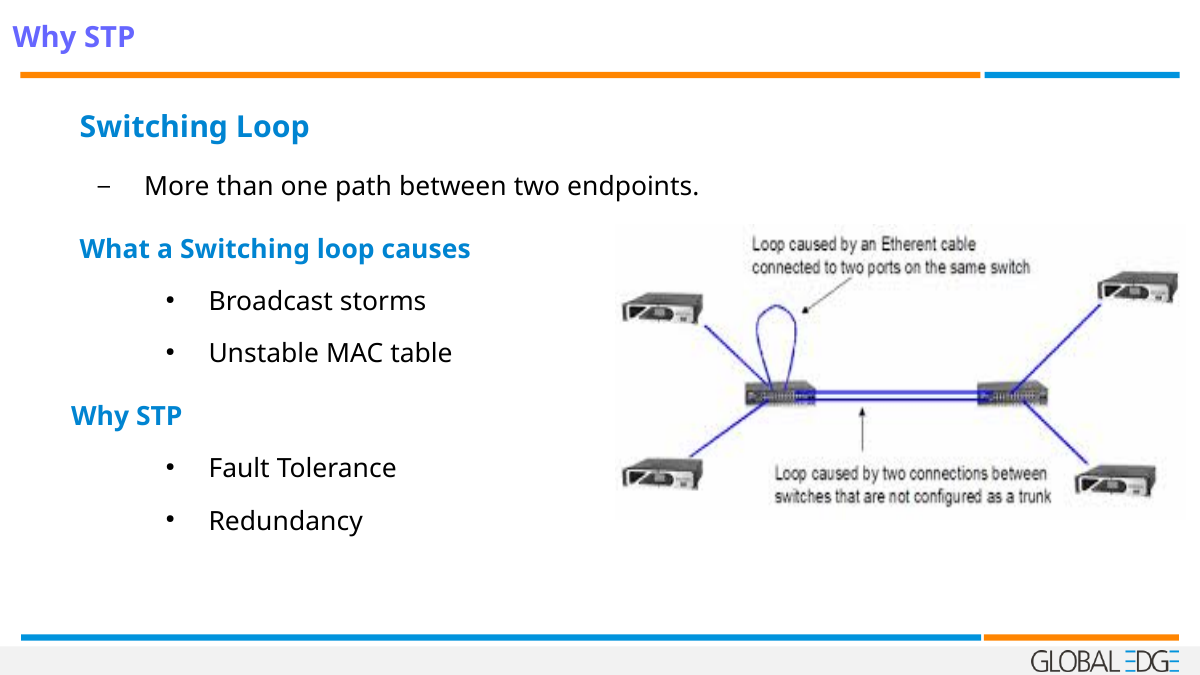

# Why STP
Switching Loop
More than one path between two endpoints.
What a Switching loop causes
Broadcast storms
Unstable MAC table
 Why STP
Fault Tolerance
Redundancy